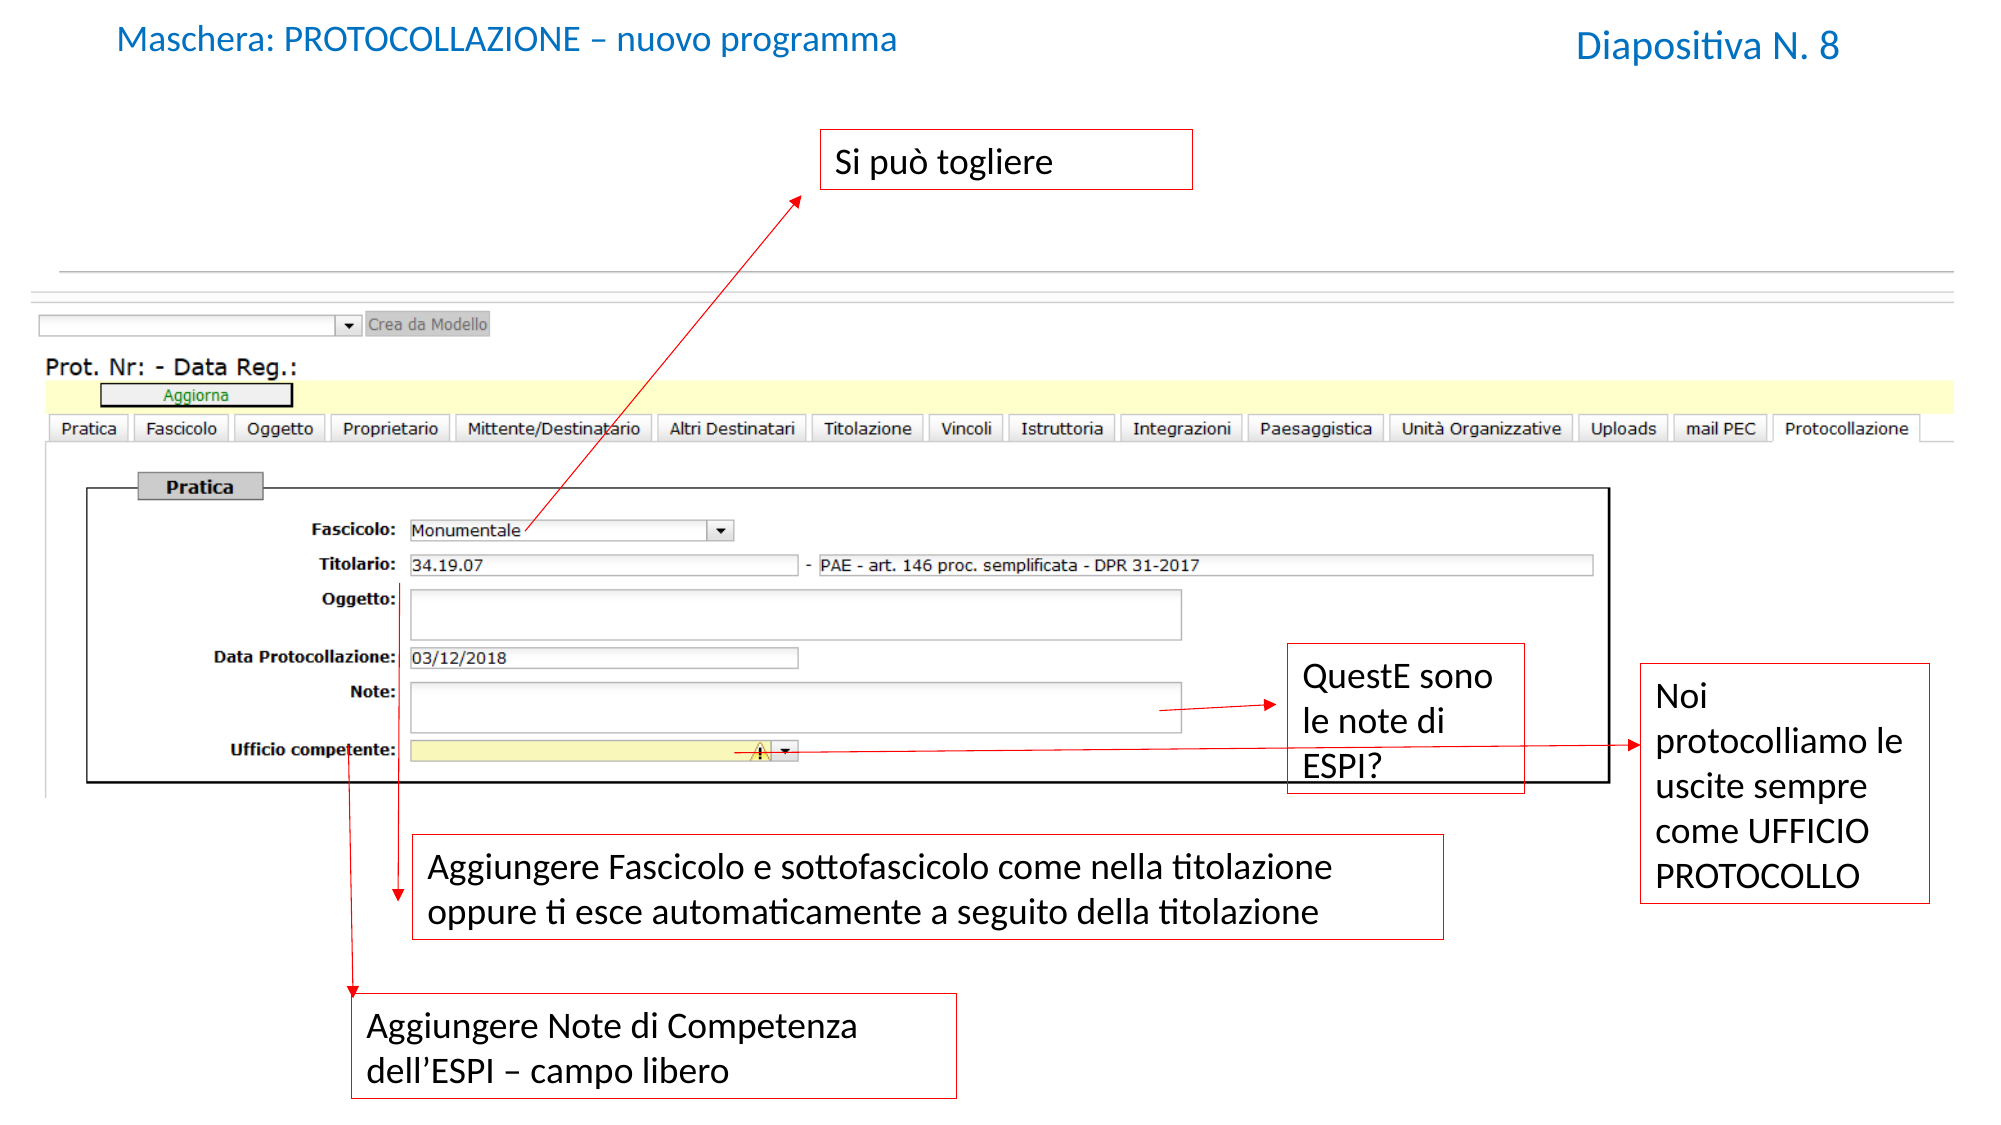

Maschera: PROTOCOLLAZIONE – nuovo programma
Diapositiva N. 8
Si può togliere
QuestE sono le note di ESPI?
Noi protocolliamo le uscite sempre come UFFICIO PROTOCOLLO
Aggiungere Fascicolo e sottofascicolo come nella titolazione oppure ti esce automaticamente a seguito della titolazione
Aggiungere Note di Competenza dell’ESPI – campo libero